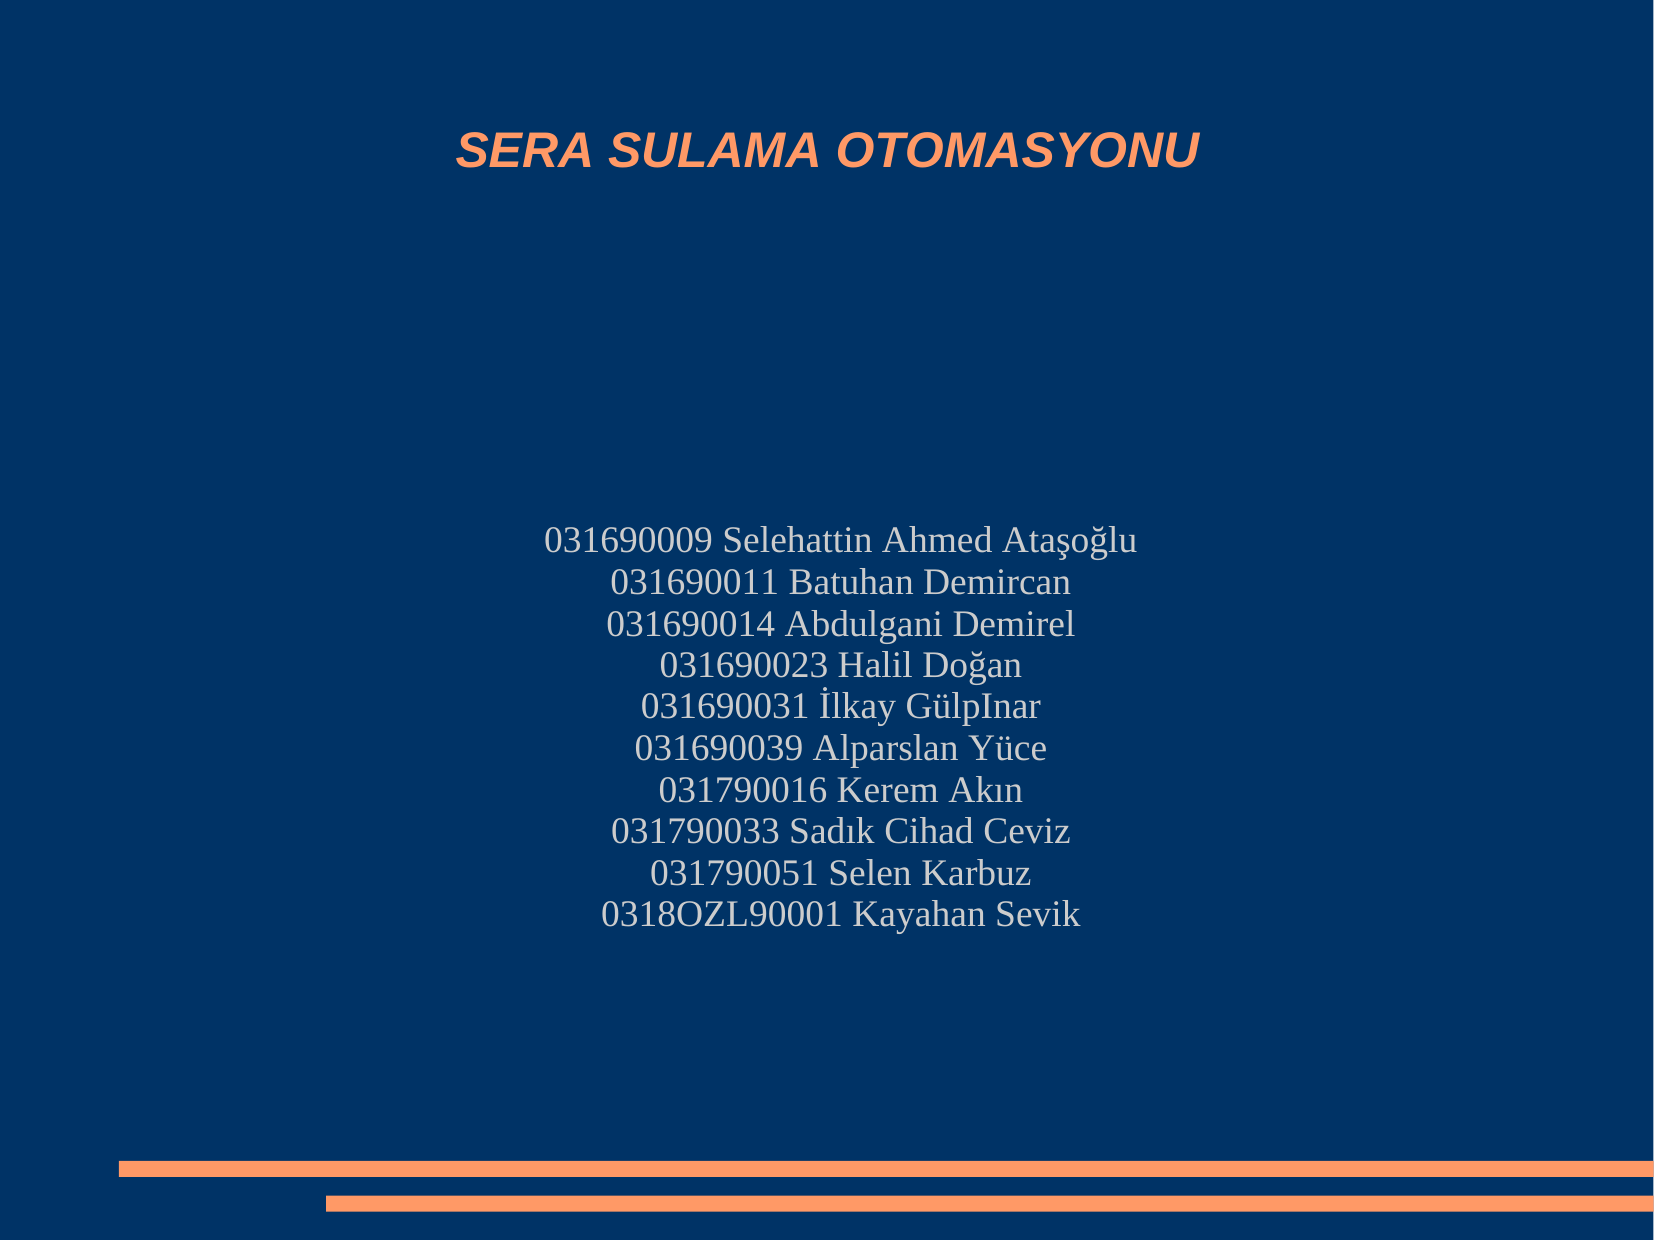

# SERA SULAMA OTOMASYONU
031690009 Selehattin Ahmed Ataşoğlu
031690011 Batuhan Demircan
031690014 Abdulgani Demirel
031690023 Halil Doğan
031690031 İlkay GülpInar
031690039 Alparslan Yüce
031790016 Kerem Akın
031790033 Sadık Cihad Ceviz
031790051 Selen Karbuz
0318OZL90001 Kayahan Sevik